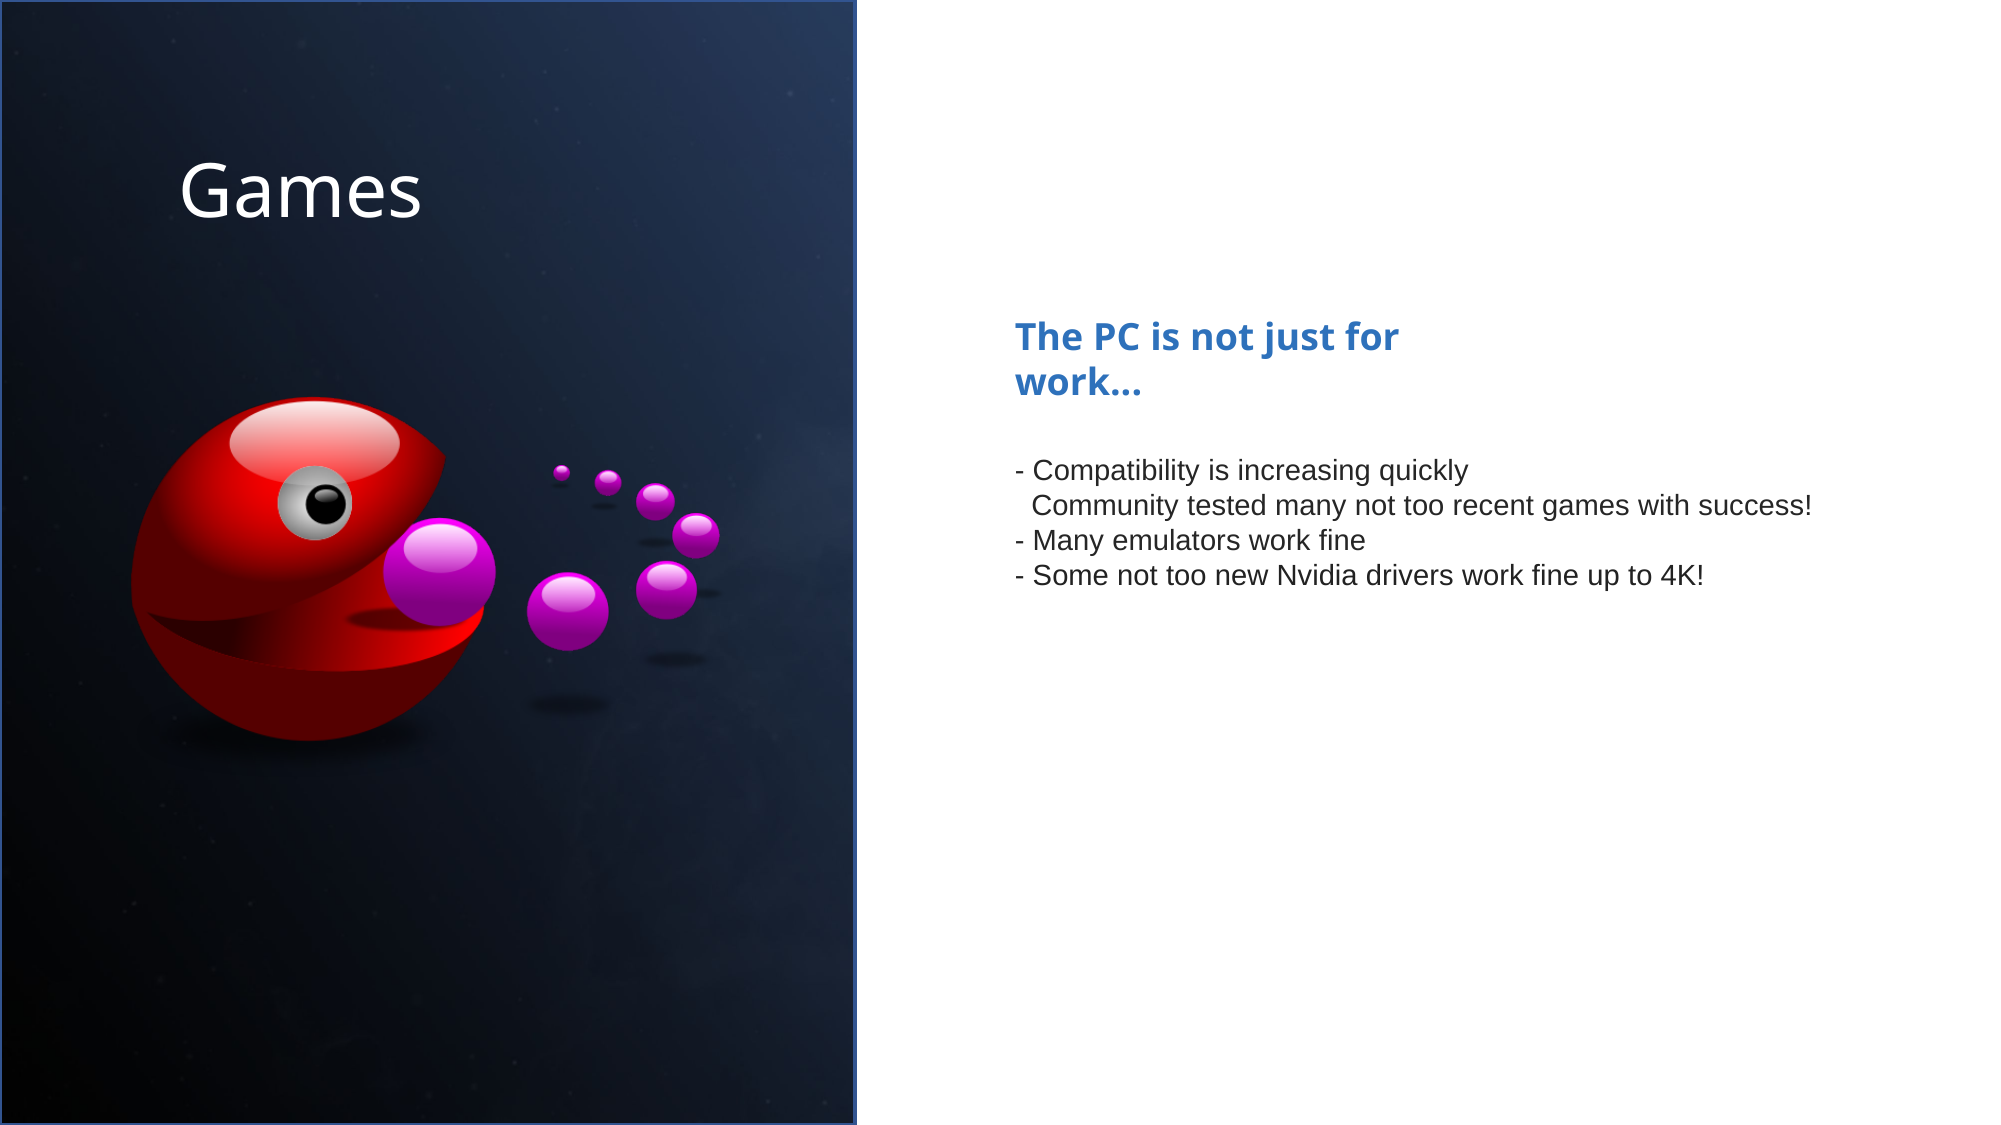

Games
The PC is not just for work...
- Compatibility is increasing quickly
 Community tested many not too recent games with success!
- Many emulators work fine
- Some not too new Nvidia drivers work fine up to 4K!